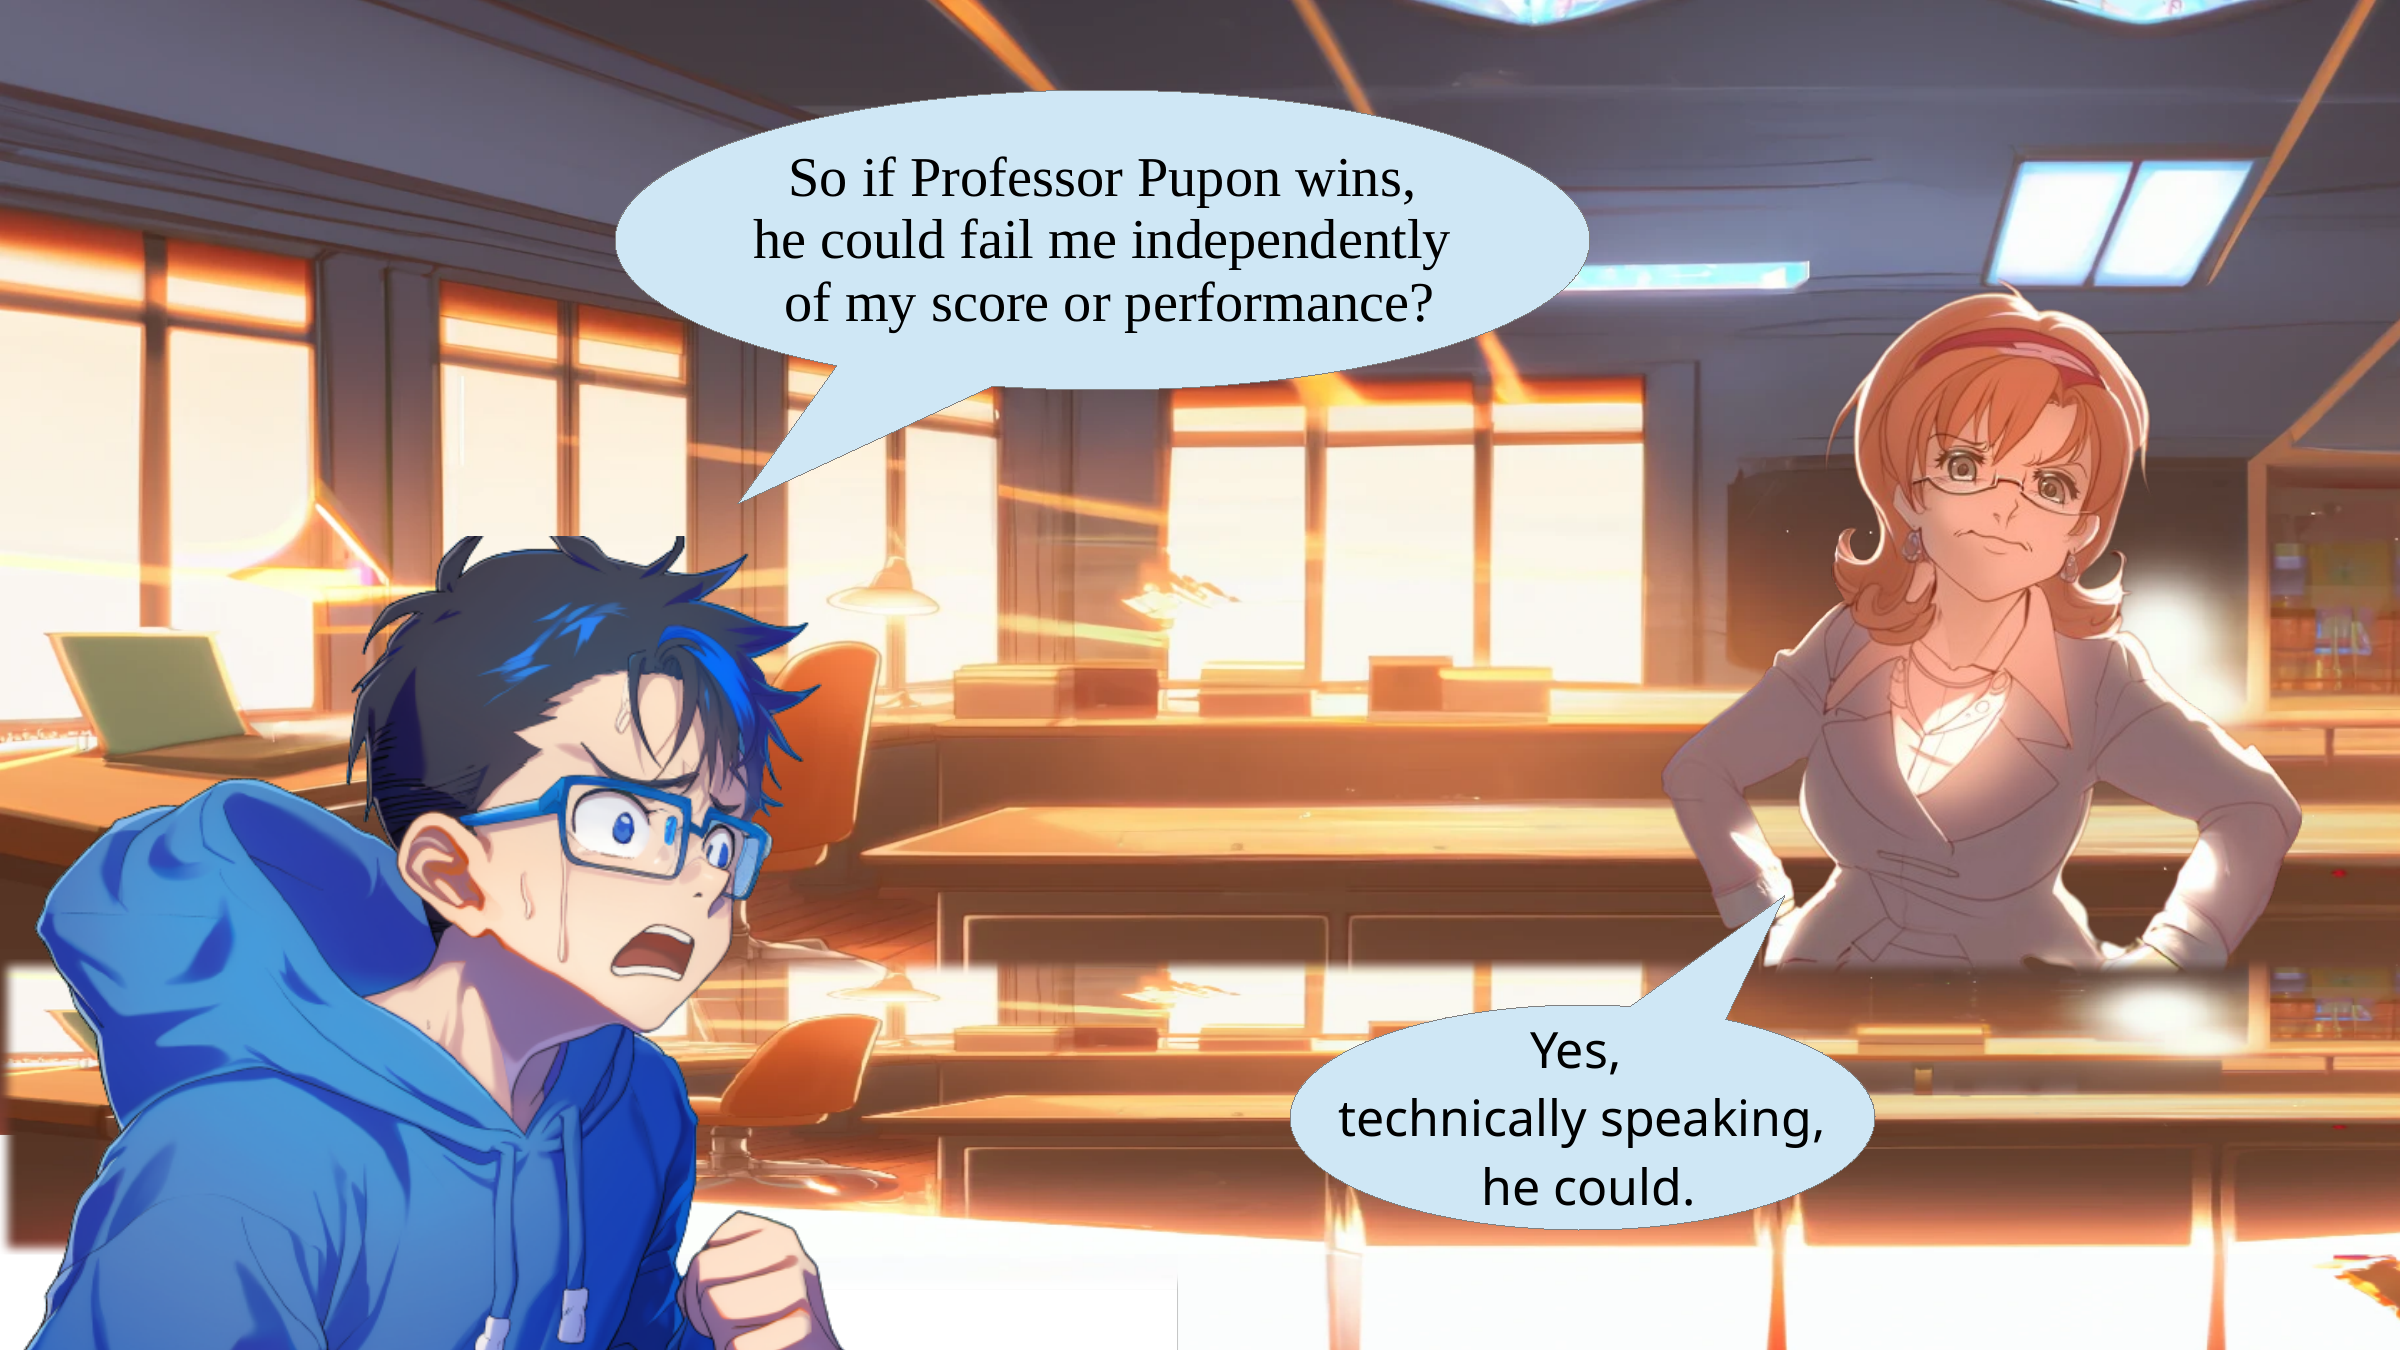

So if Professor Pupon wins,
he could fail me independently
 of my score or performance?
Yes,
technically speaking,
 he could.